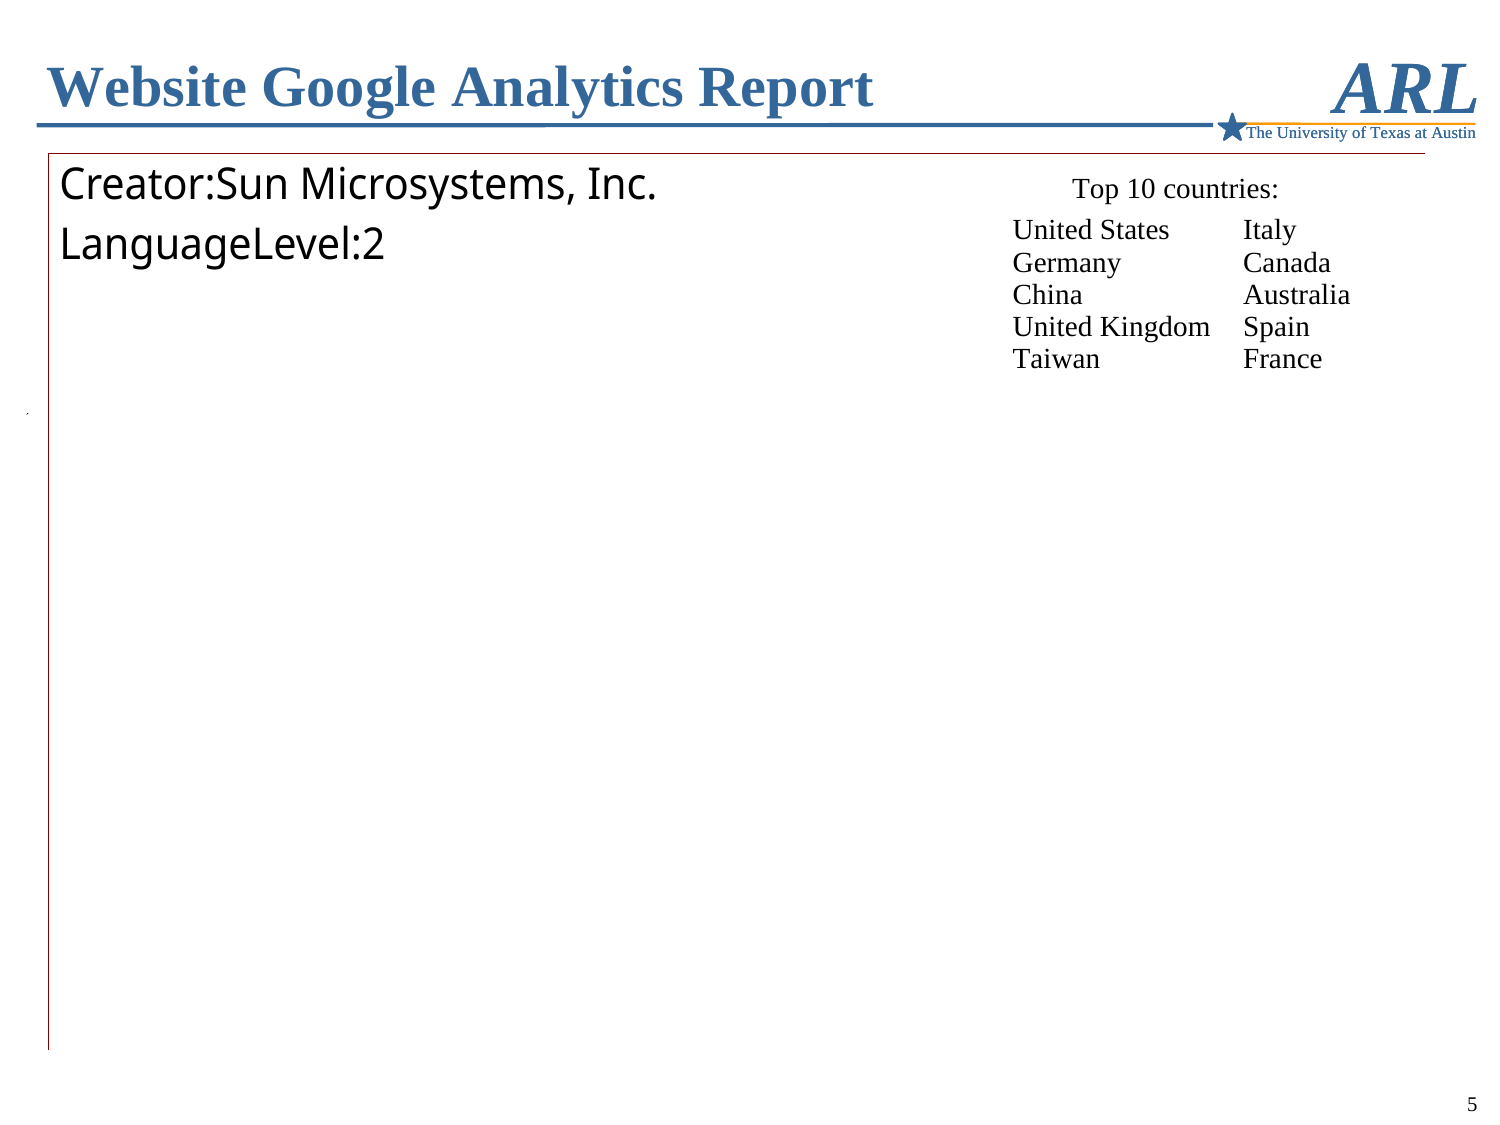

# Website Google Analytics Report
Top 10 countries:
United States
Germany
China
United Kingdom
Taiwan
Italy
Canada
Australia
Spain
France